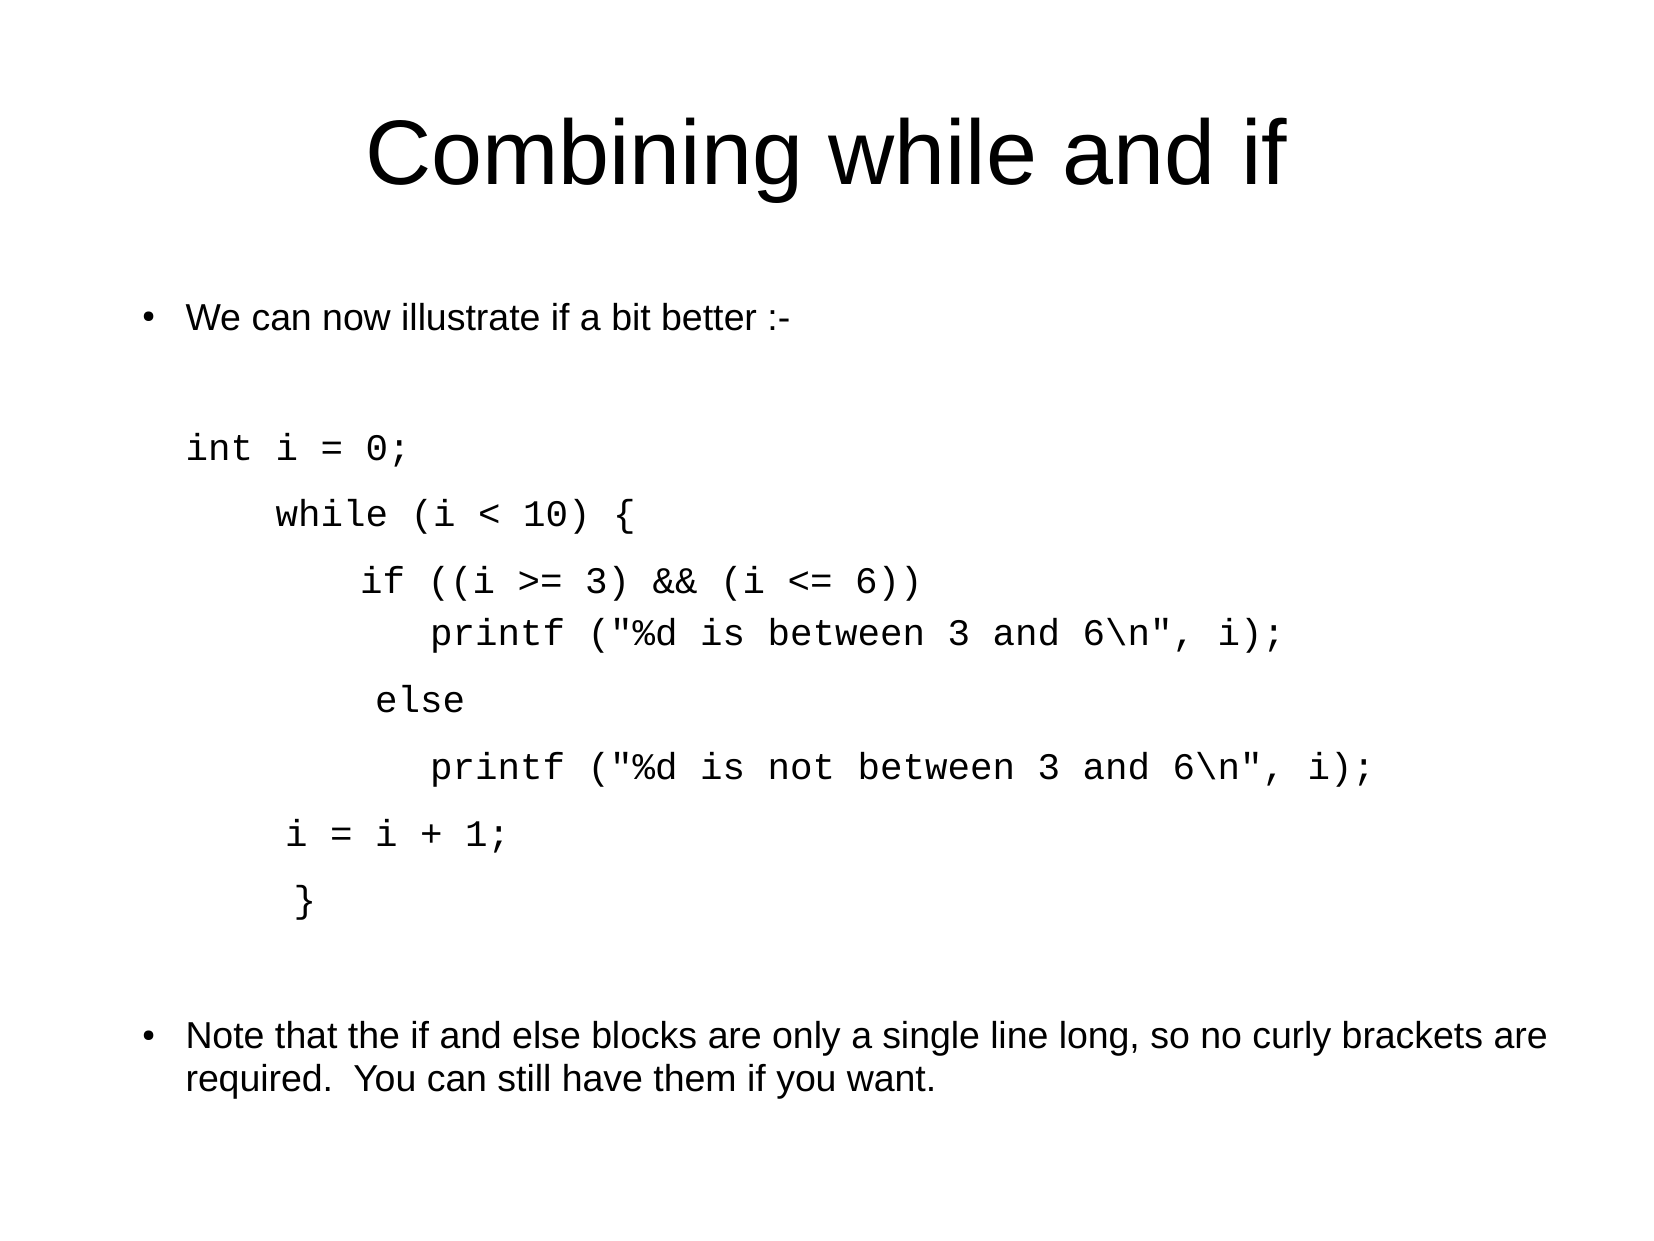

# Combining while and if
We can now illustrate if a bit better :-
int i = 0;
 while (i < 10) {
if ((i >= 3) && (i <= 6))
 	printf ("%d is between 3 and 6\n", i);
 else
 	printf ("%d is not between 3 and 6\n", i);
 i = i + 1;
 	 }
Note that the if and else blocks are only a single line long, so no curly brackets are required. You can still have them if you want.